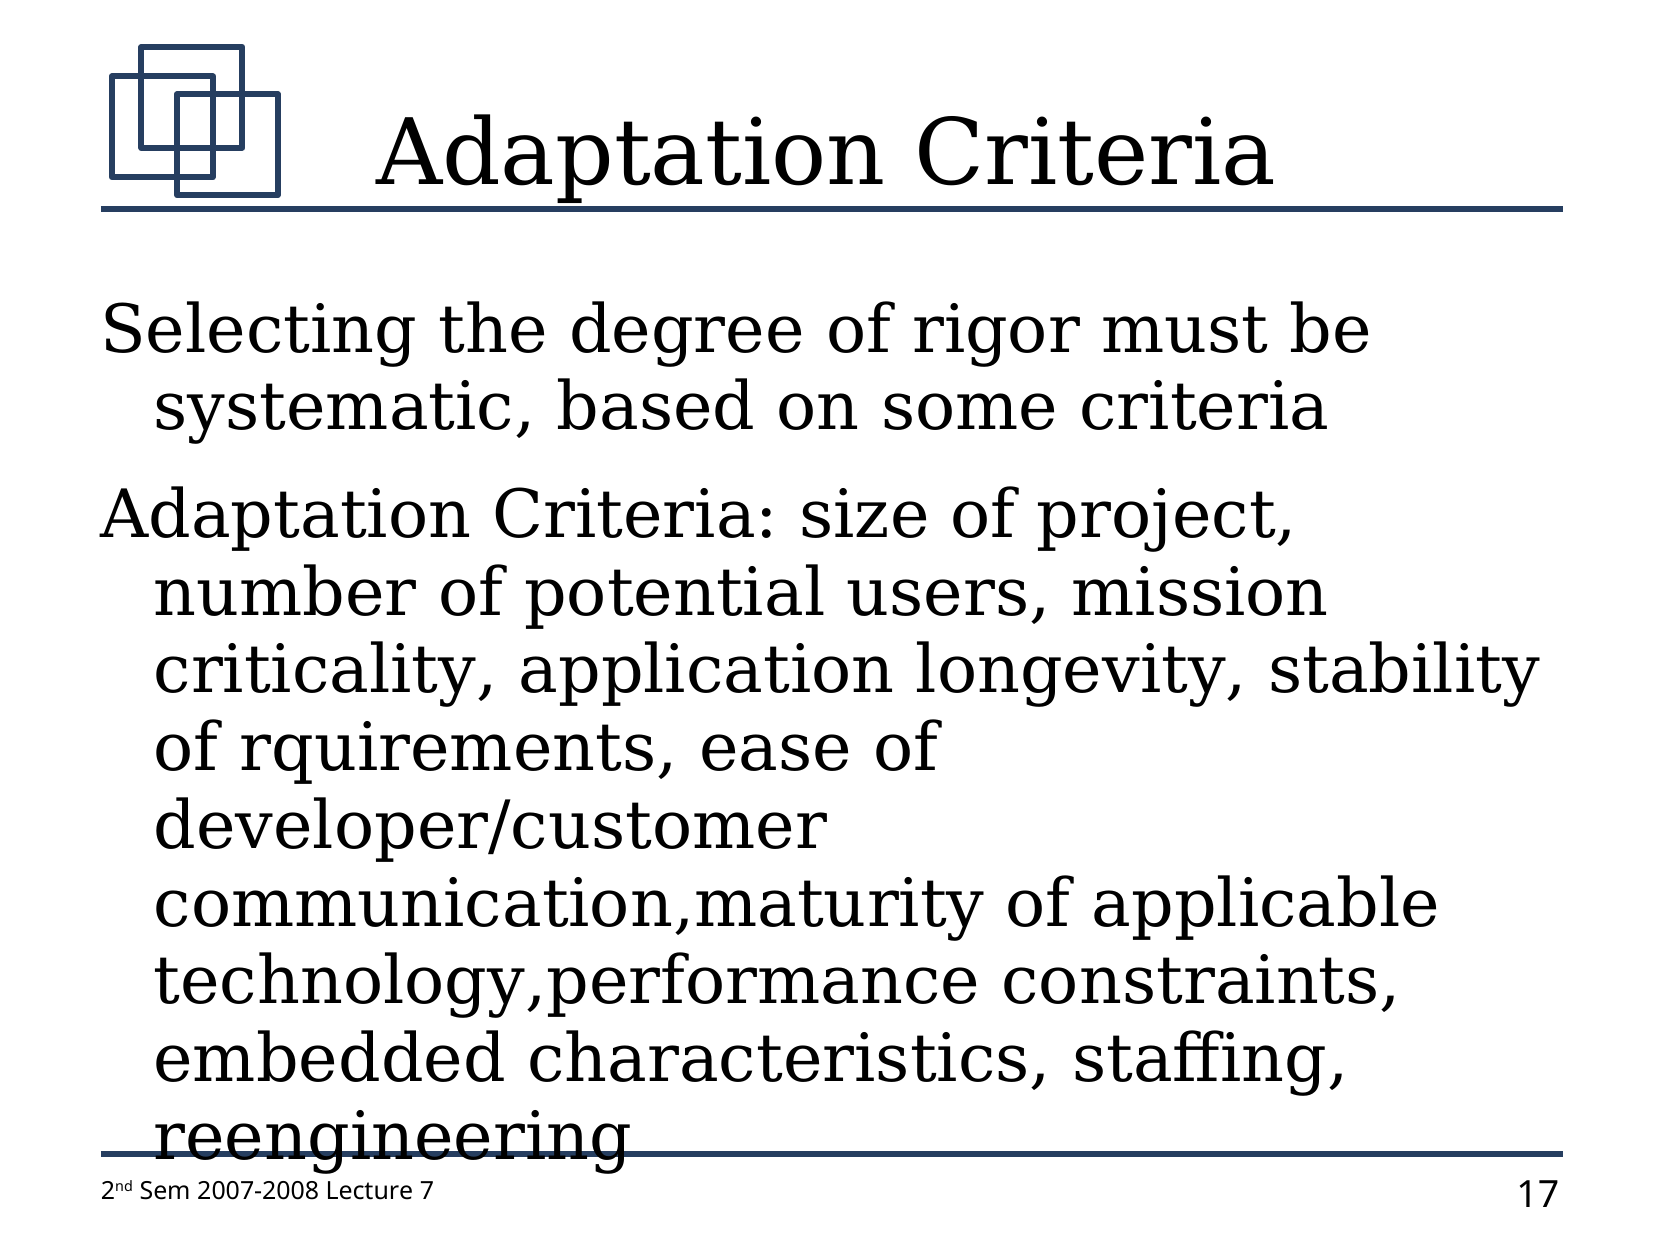

# Adaptation Criteria
Selecting the degree of rigor must be systematic, based on some criteria
Adaptation Criteria: size of project, number of potential users, mission criticality, application longevity, stability of rquirements, ease of developer/customer communication,maturity of applicable technology,performance constraints, embedded characteristics, staffing, reengineering